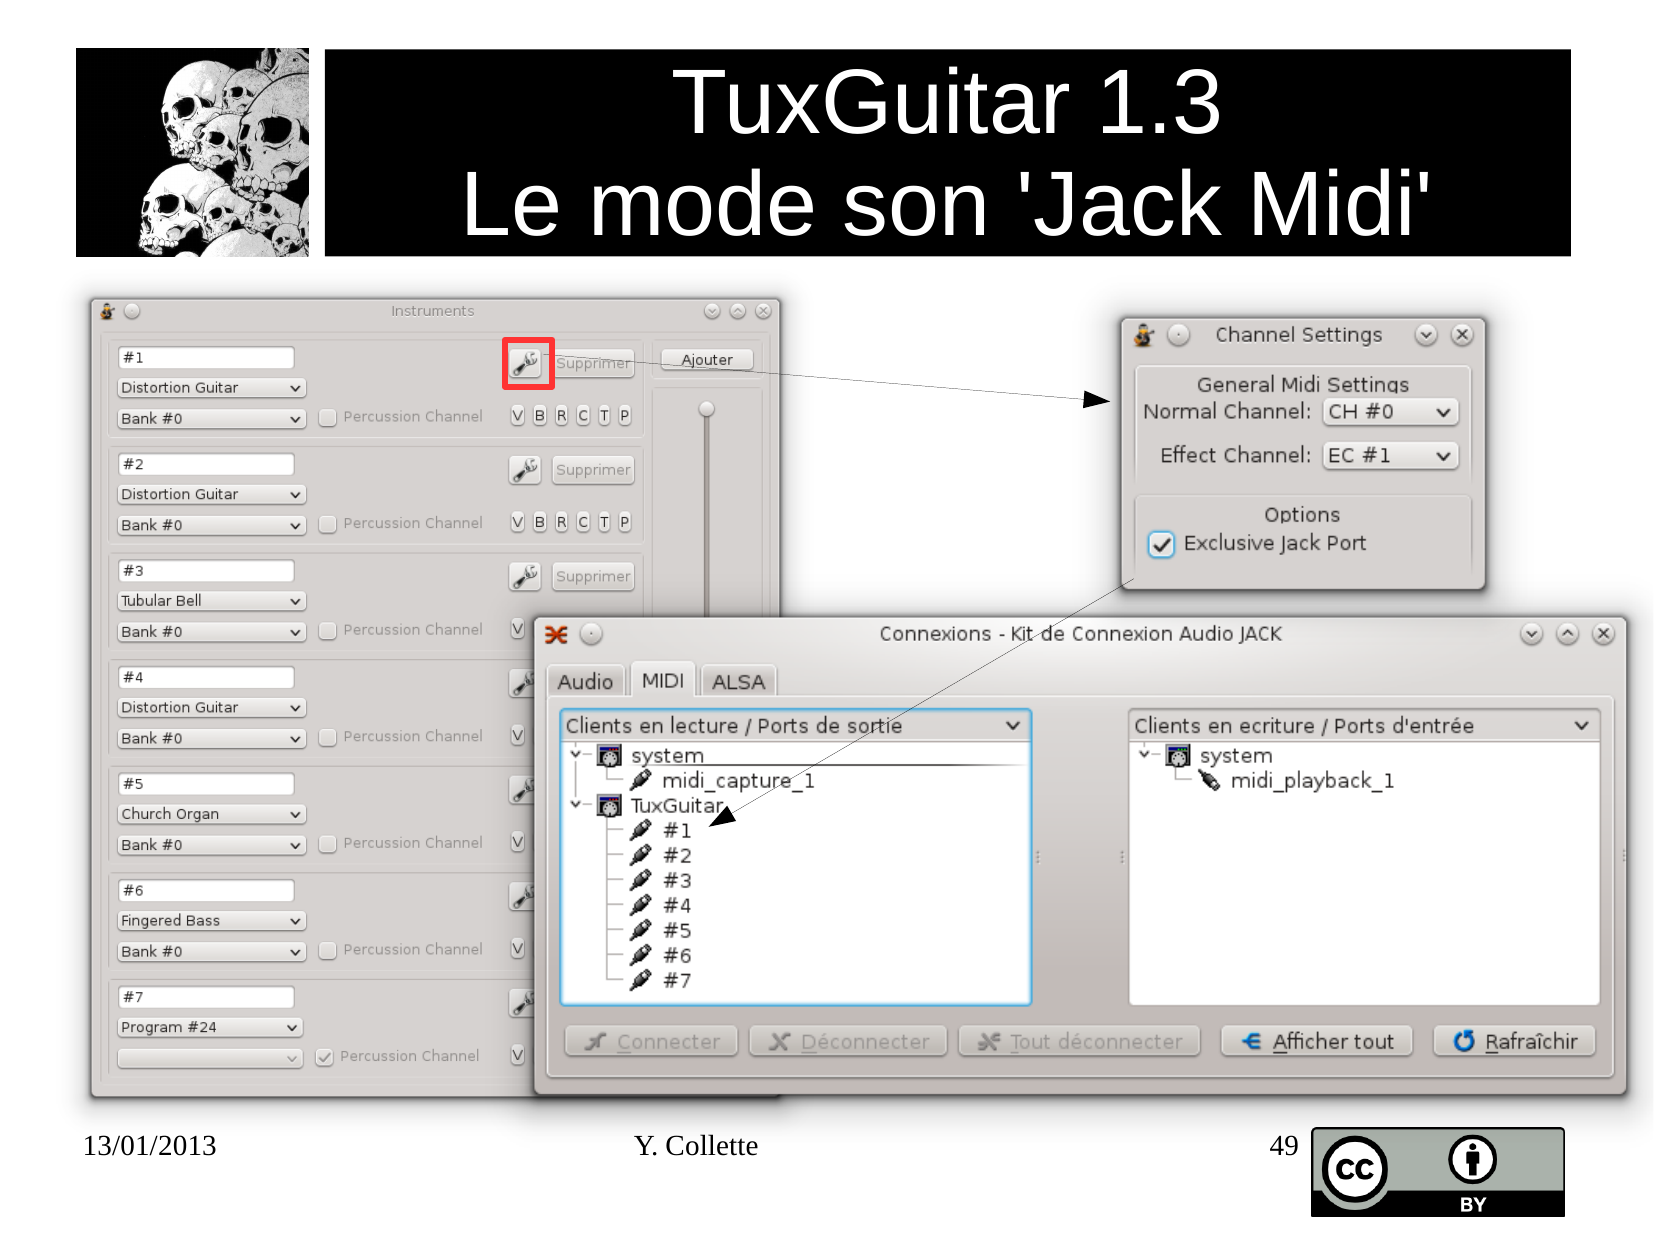

# TuxGuitar 1.3 Le mode son 'Jack Midi'
Y. Collette
49